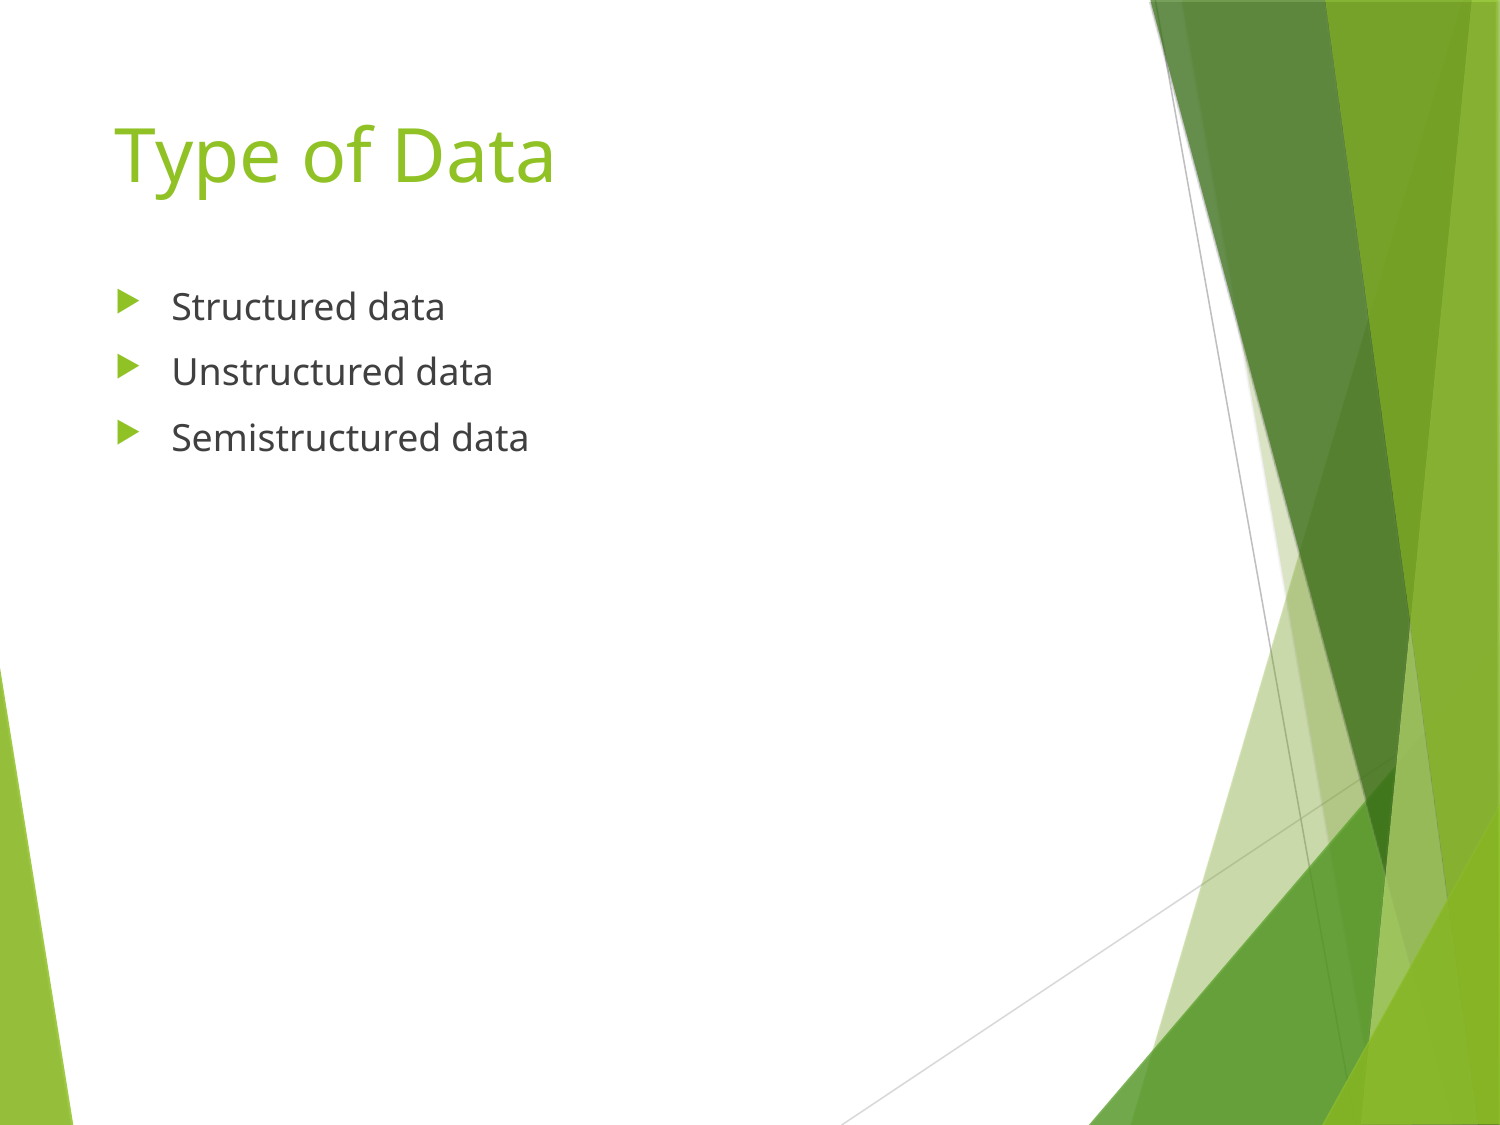

# Type of Data
Structured data
Unstructured data
Semistructured data